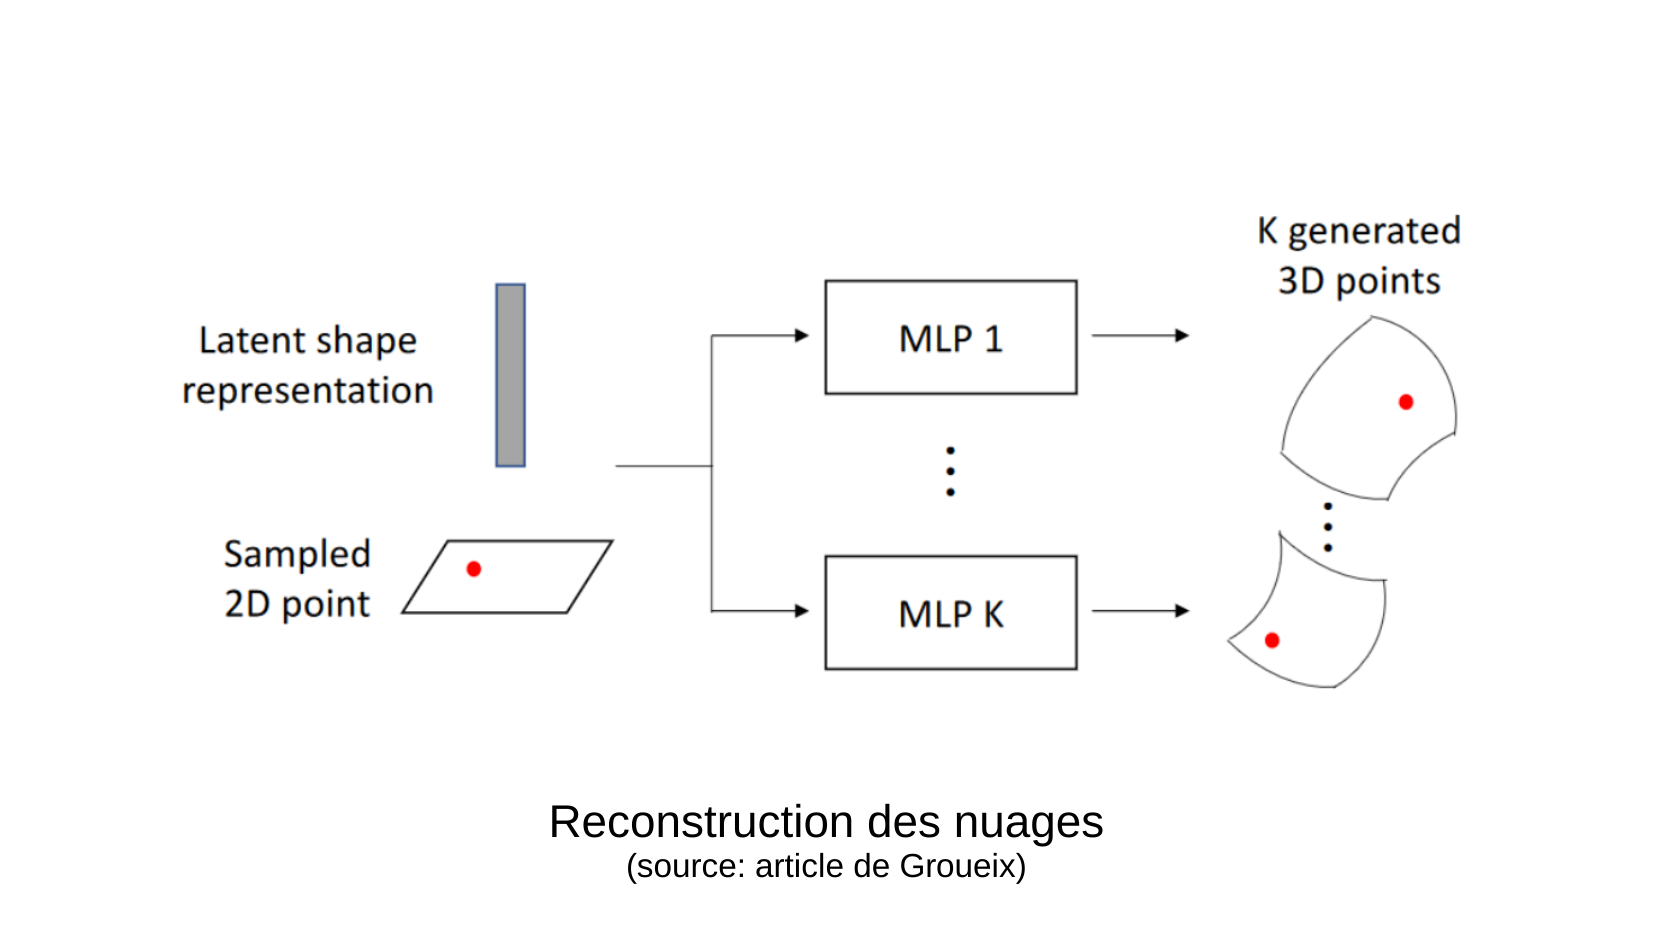

# Reconstruction des nuages
(source: article de Groueix)